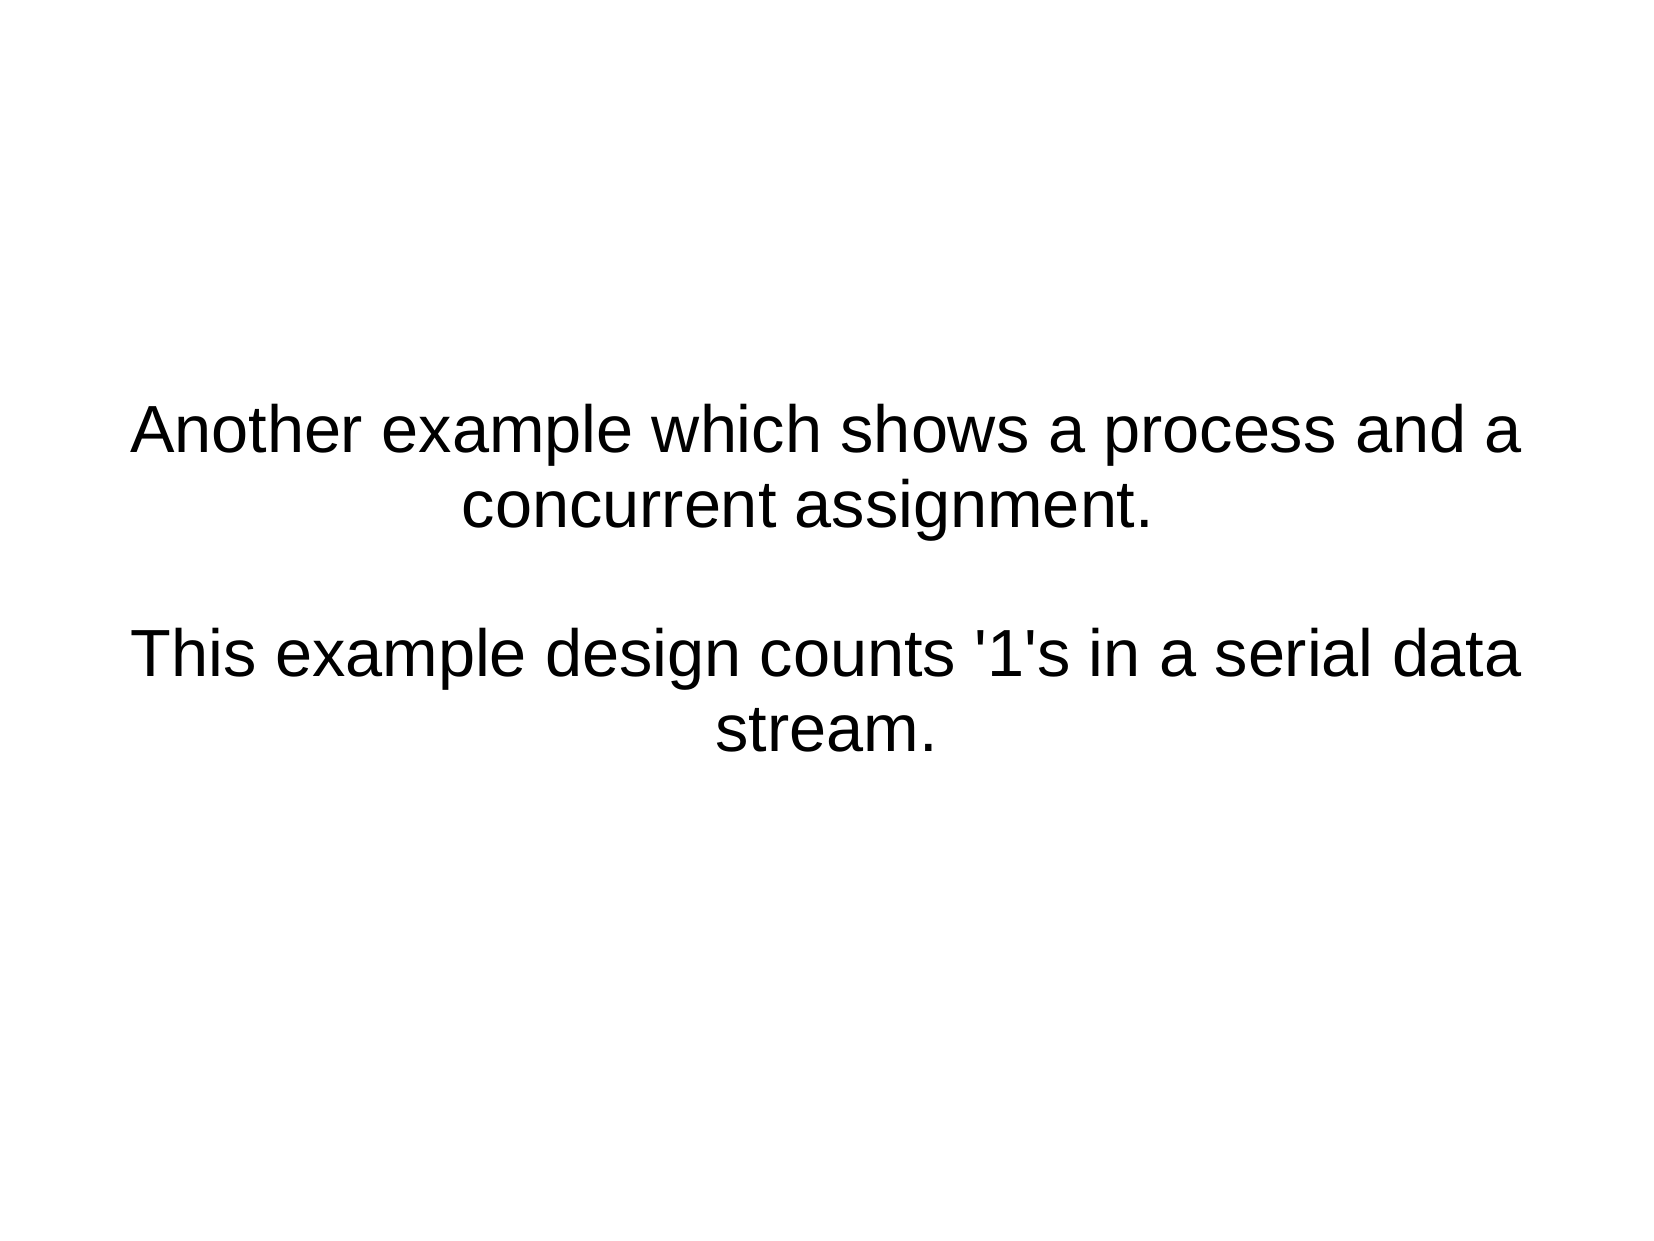

# Another example which shows a process and a concurrent assignment.
This example design counts '1's in a serial data stream.